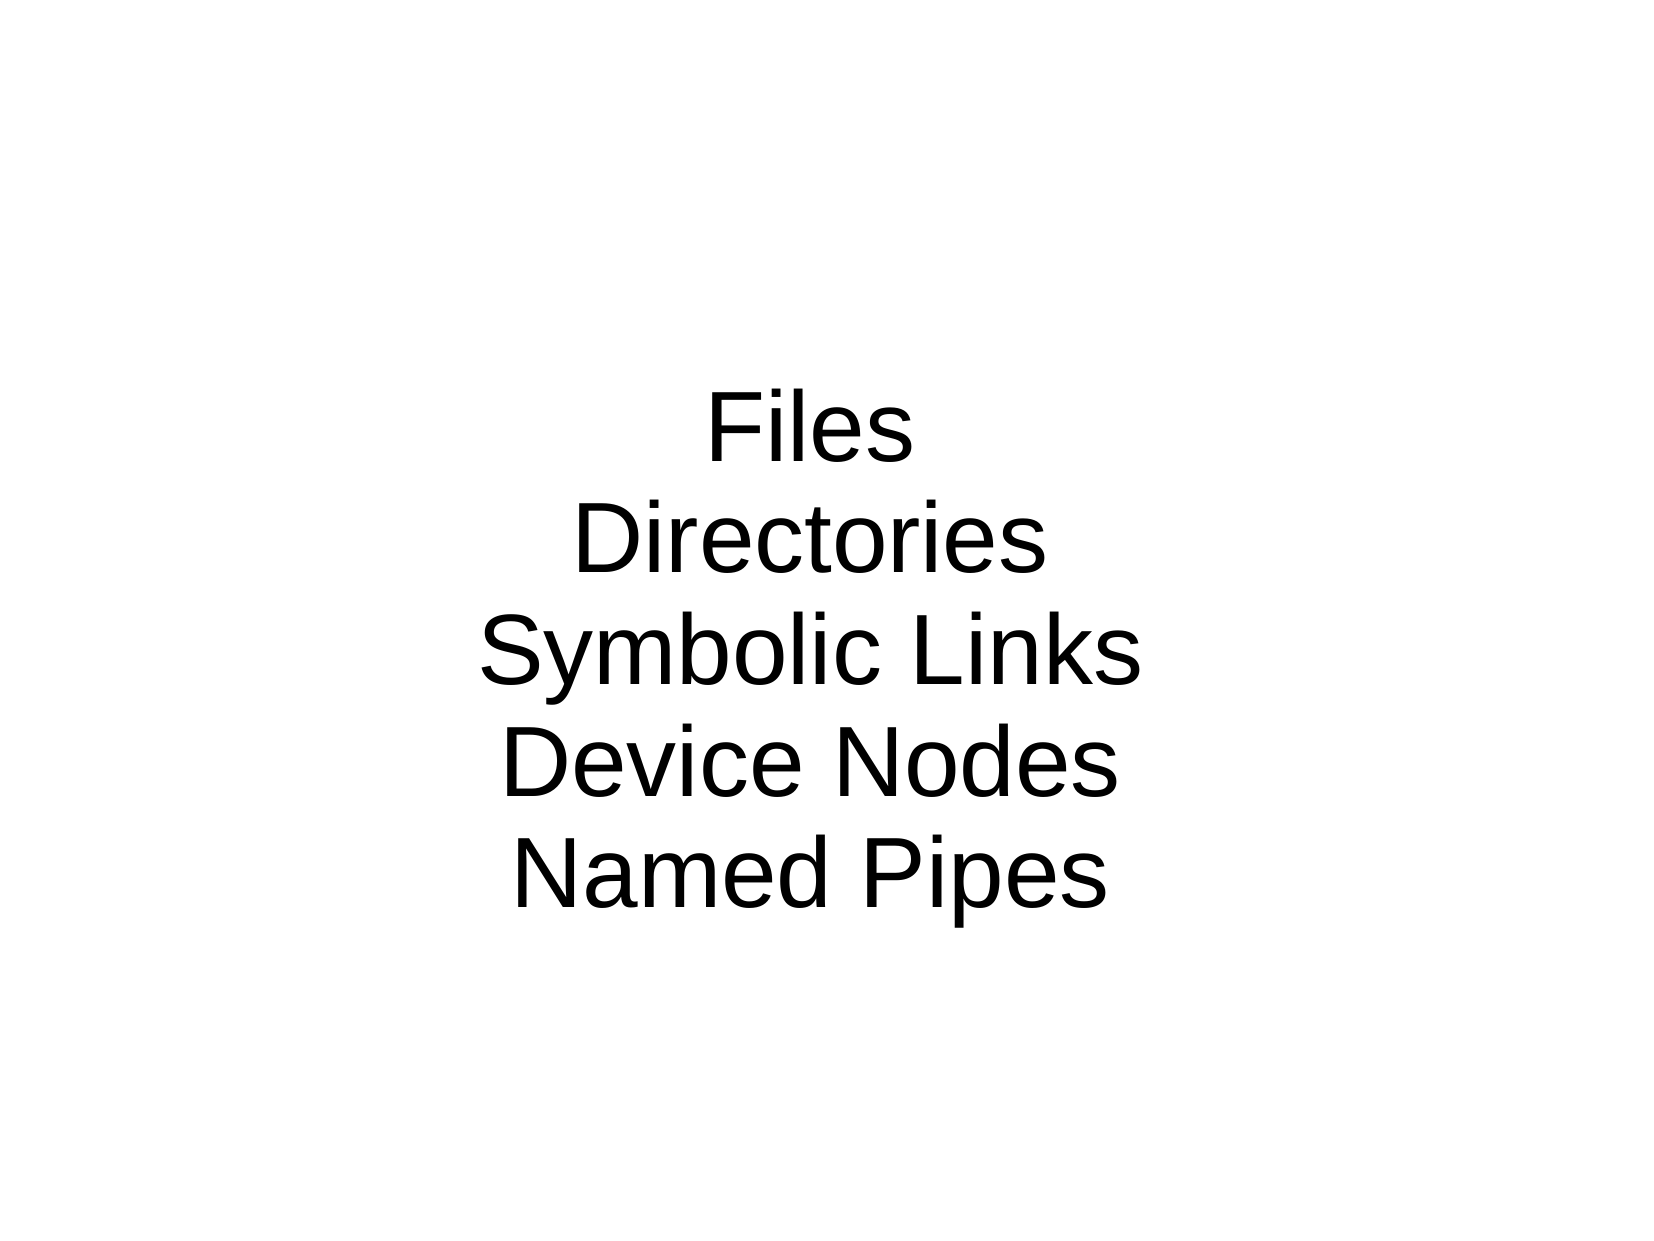

Files
Directories
Symbolic Links
Device Nodes
Named Pipes